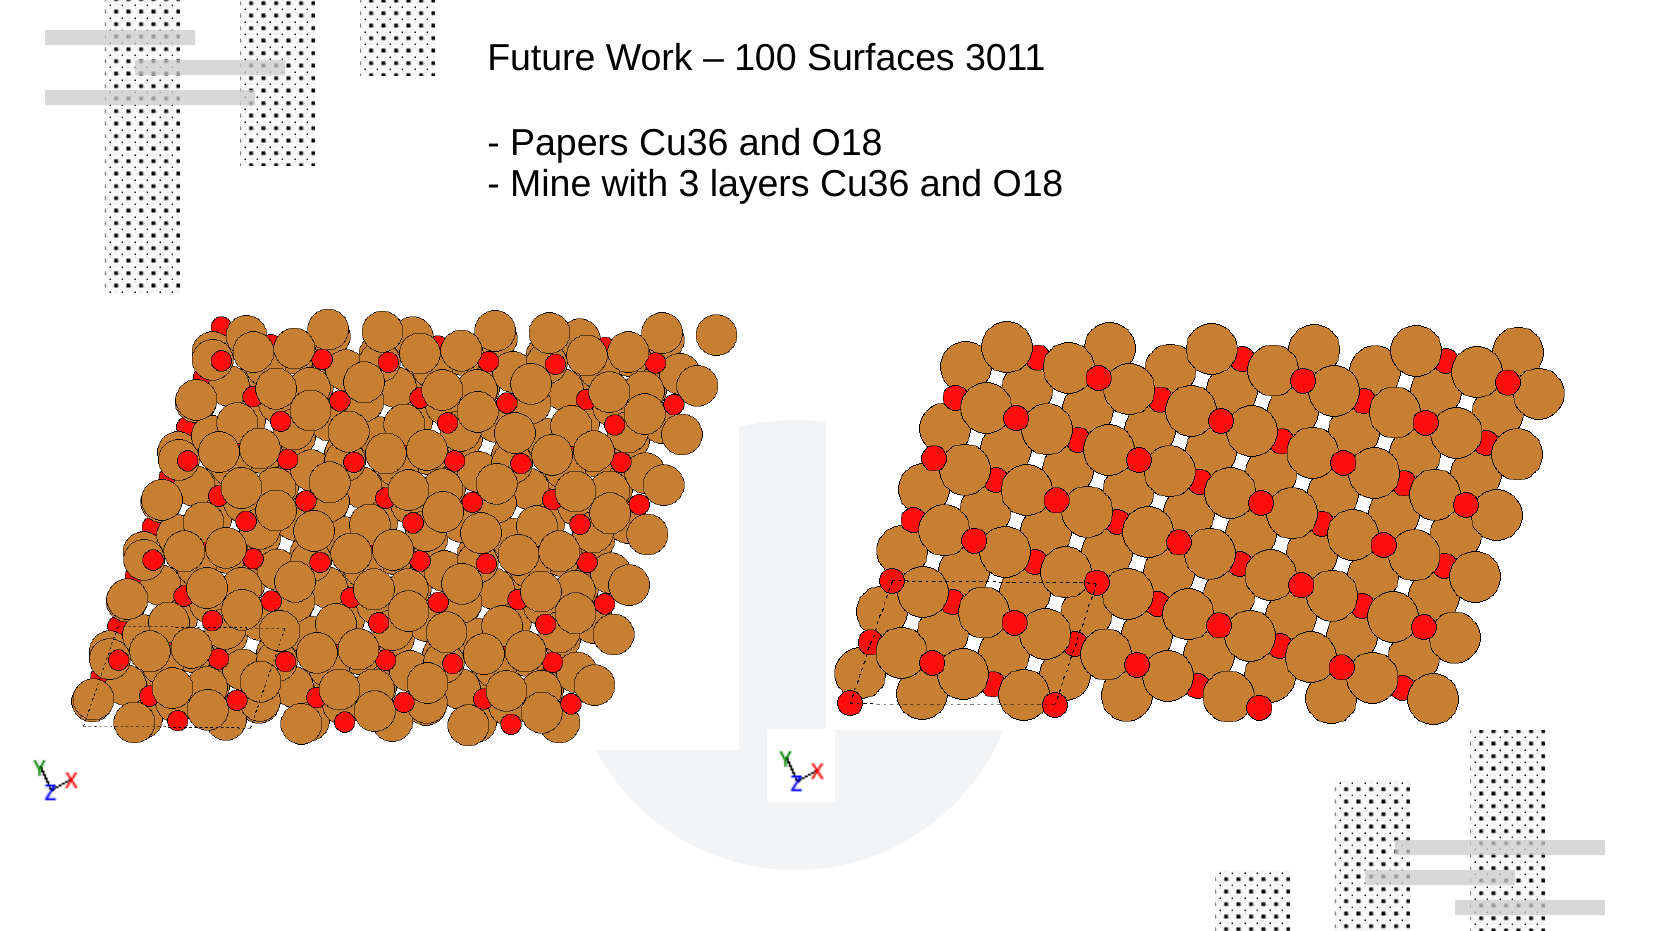

Future Work – 100 Surfaces 3011
- Papers Cu36 and O18
- Mine with 3 layers Cu36 and O18